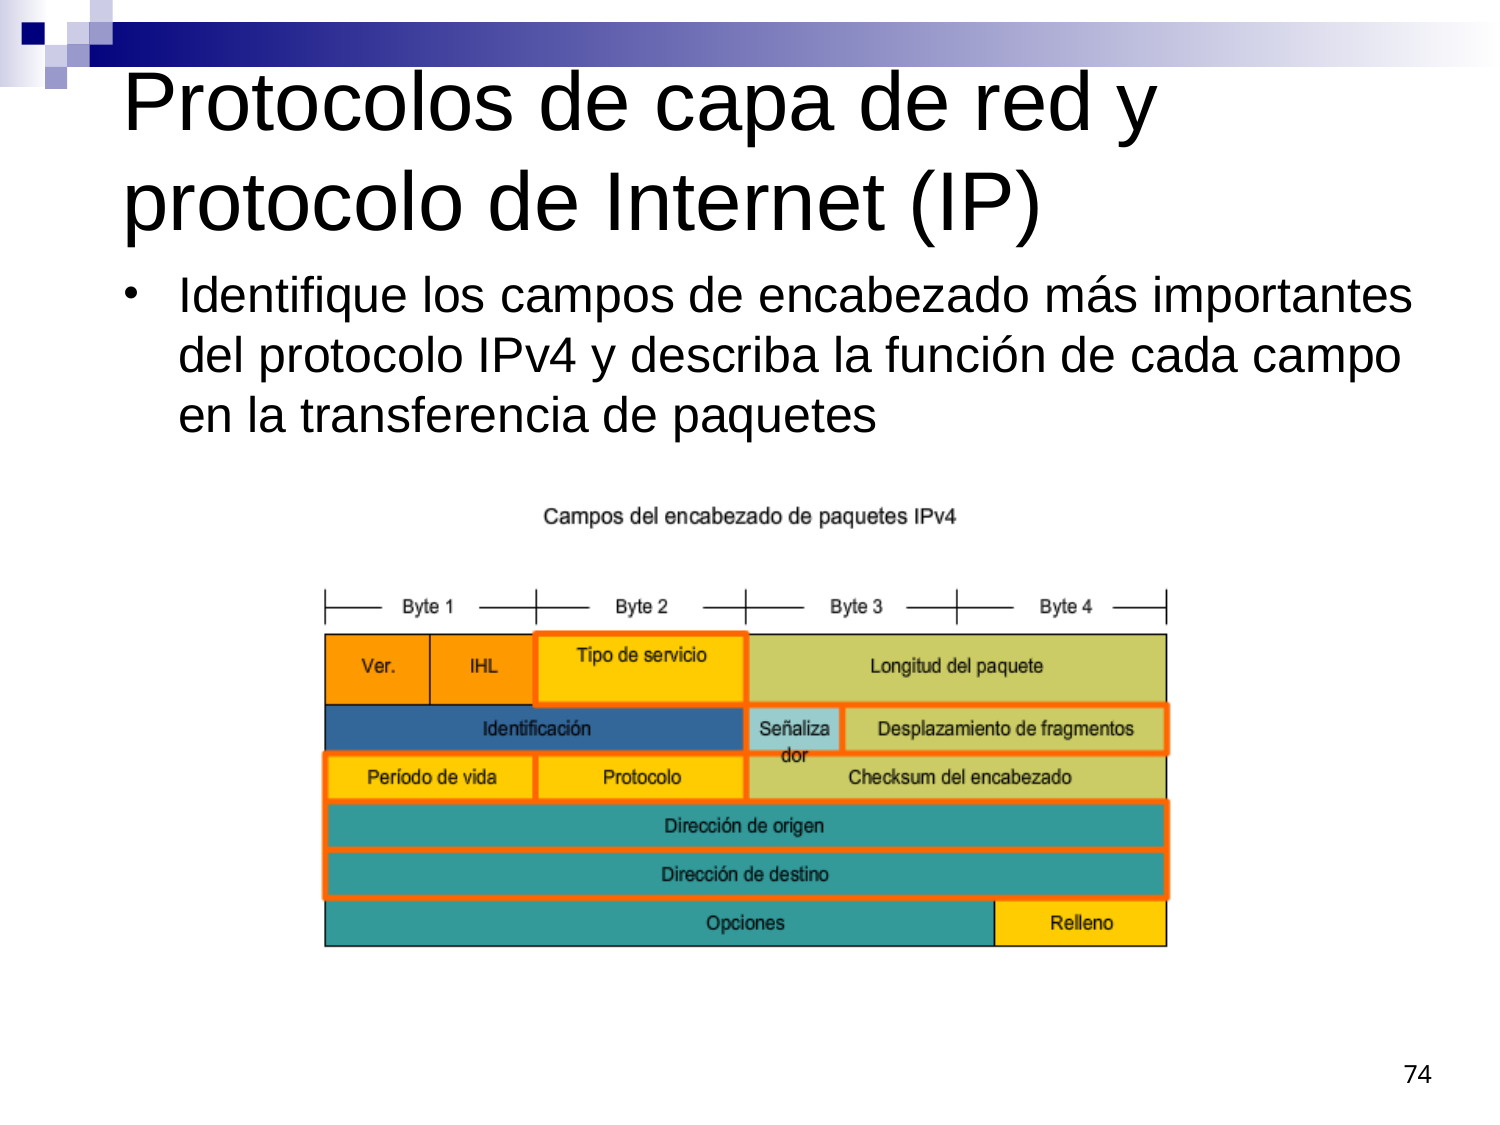

Protocolos de capa de red y protocolo de Internet (IP)
Identifique los campos de encabezado más importantes del protocolo IPv4 y describa la función de cada campo en la transferencia de paquetes